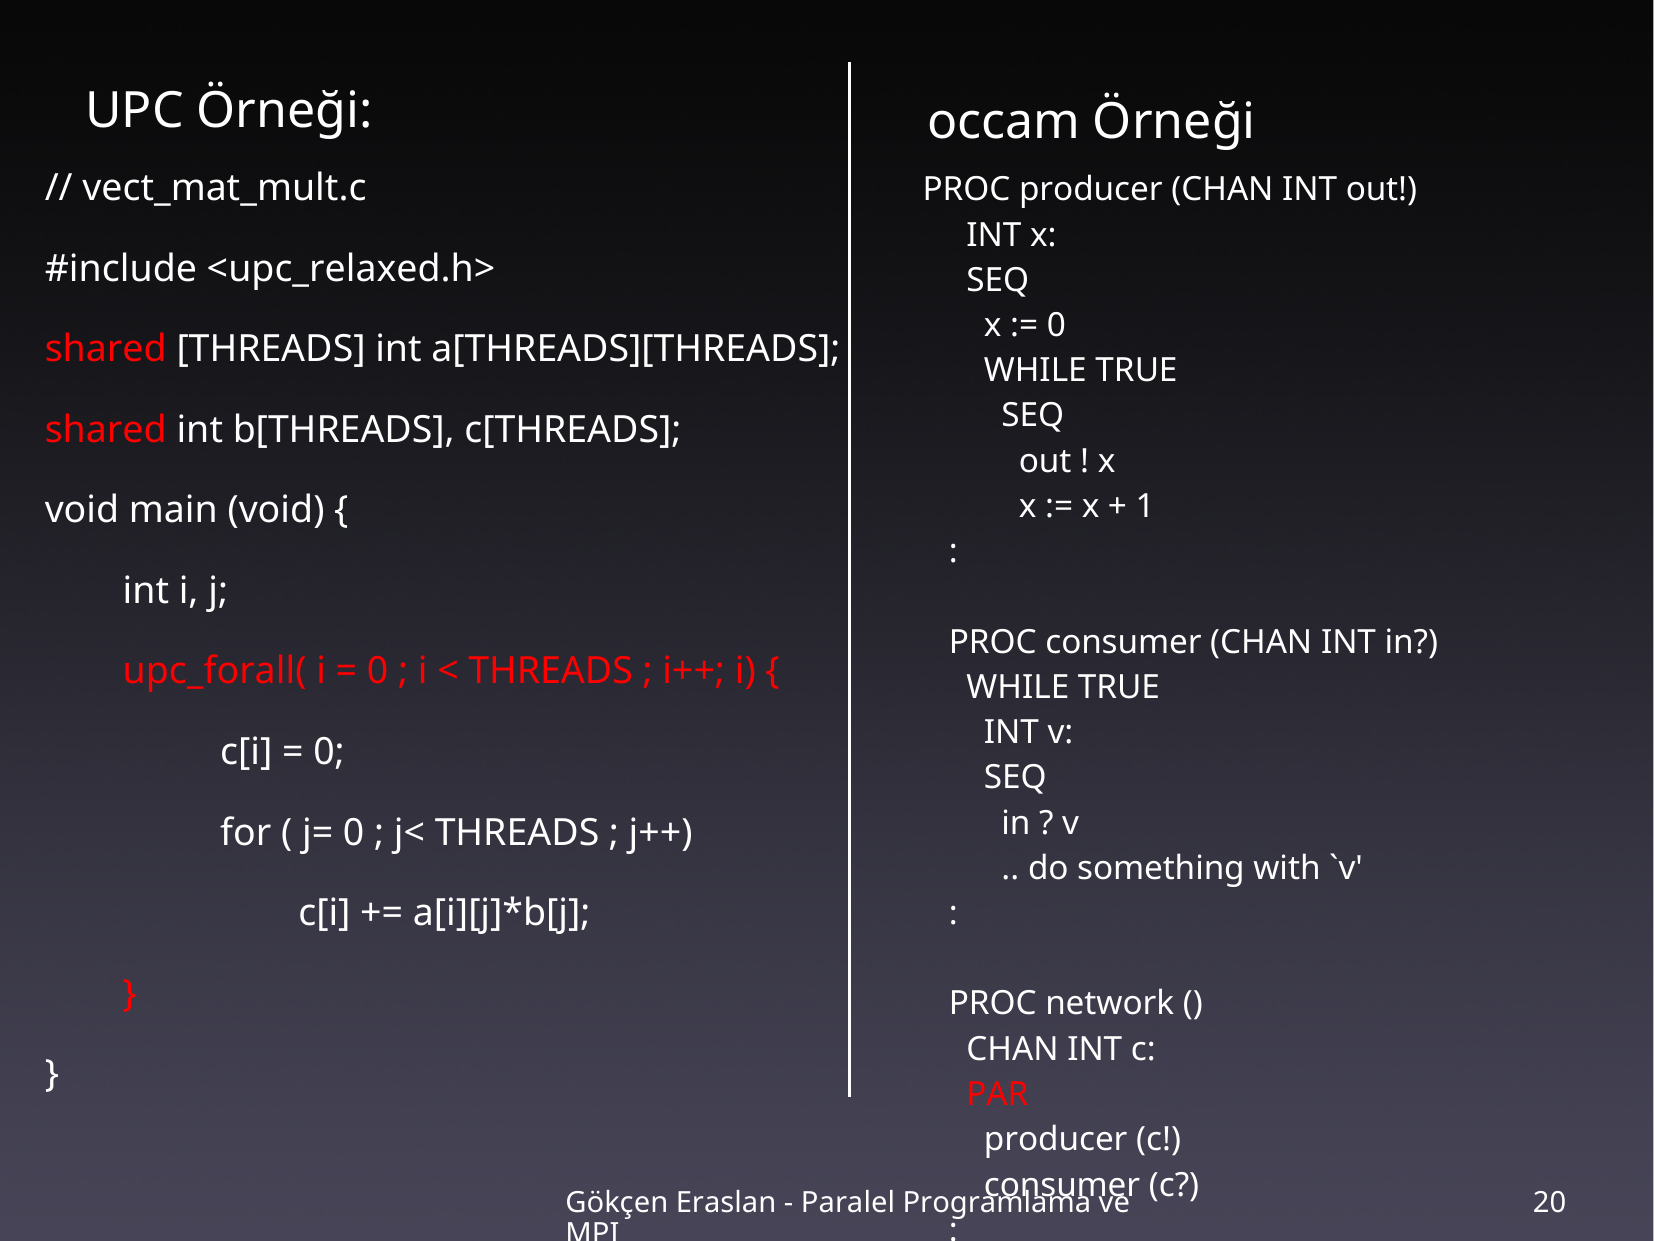

UPC Örneği:
occam Örneği
# // vect_mat_mult.c
#include <upc_relaxed.h>
shared [THREADS] int a[THREADS][THREADS];
shared int b[THREADS], c[THREADS];
void main (void) {
 int i, j;
 upc_forall( i = 0 ; i < THREADS ; i++; i) {
 c[i] = 0;
 for ( j= 0 ; j< THREADS ; j++)
 c[i] += a[i][j]*b[j];
 }
}
 PROC producer (CHAN INT out!)
 INT x:
 SEQ
 x := 0
 WHILE TRUE
 SEQ
 out ! x
 x := x + 1
 :
 PROC consumer (CHAN INT in?)
 WHILE TRUE
 INT v:
 SEQ
 in ? v
 .. do something with `v'
 :
 PROC network ()
 CHAN INT c:
 PAR
 producer (c!)
 consumer (c?)
 :
Gökçen Eraslan - Paralel Programlama ve MPI
20